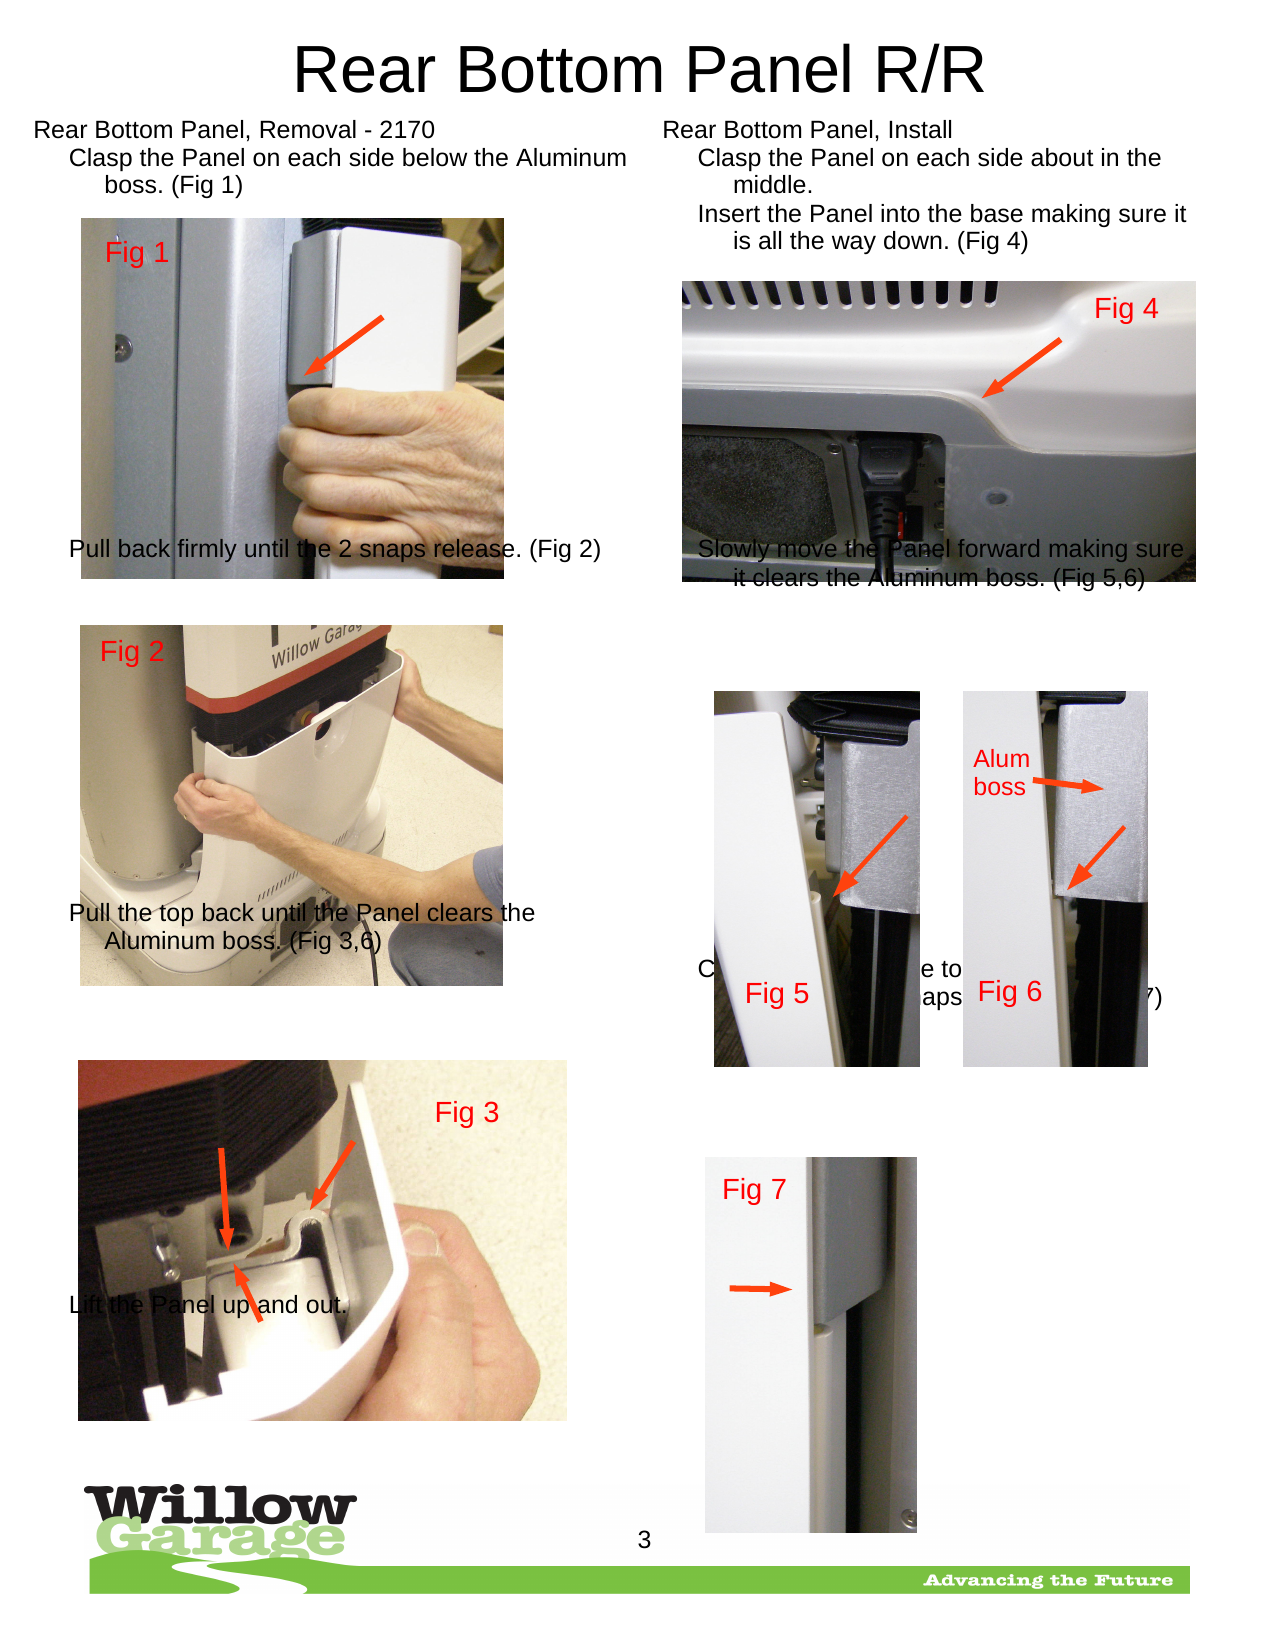

# Rear Bottom Panel R/R
Rear Bottom Panel, Removal - 2170
Clasp the Panel on each side below the Aluminum boss. (Fig 1)
Pull back firmly until the 2 snaps release. (Fig 2)
Pull the top back until the Panel clears the Aluminum boss. (Fig 3,6)
Lift the Panel up and out.
Rear Bottom Panel, Install
Clasp the Panel on each side about in the middle.
Insert the Panel into the base making sure it is all the way down. (Fig 4)
Slowly move the Panel forward making sure it clears the Aluminum boss. (Fig 5,6)
Continue pushing the top of the Panel forward until it snaps into place. (Fig 7)
Fig 1
Fig 4
Fig 2
Alum
boss
Fig 6
Fig 5
Fig 3
Fig 7
3